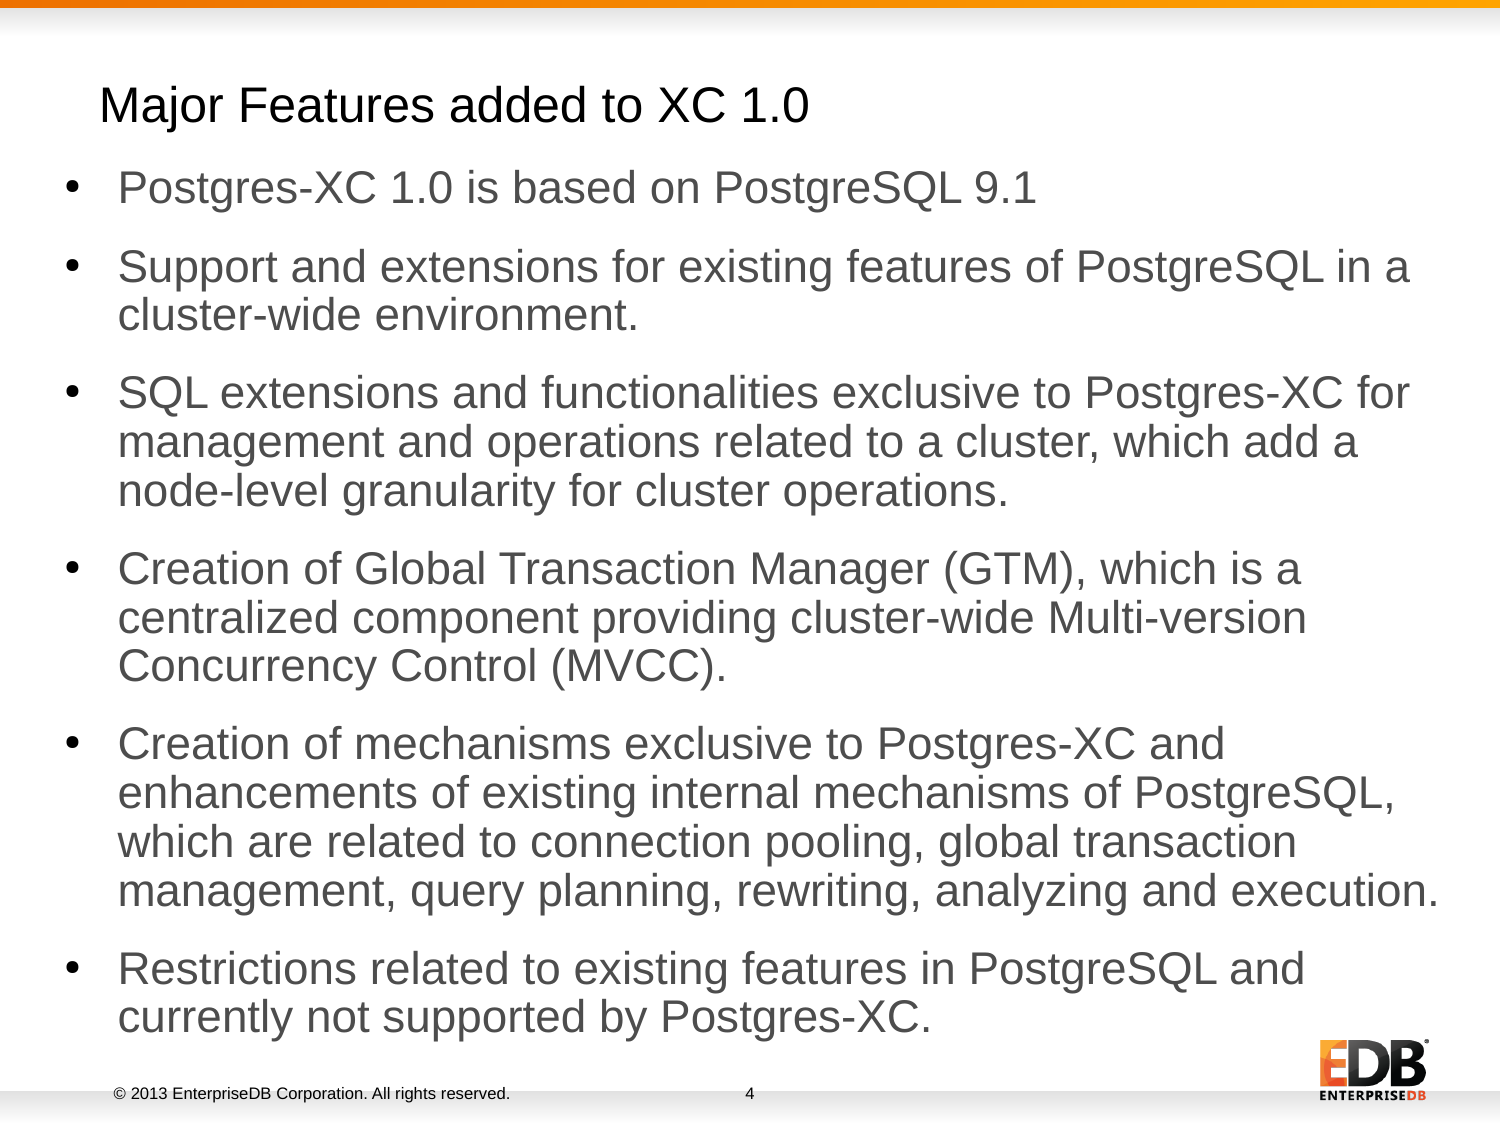

# Major Features added to XC 1.0
Postgres-XC 1.0 is based on PostgreSQL 9.1
Support and extensions for existing features of PostgreSQL in a cluster-wide environment.
SQL extensions and functionalities exclusive to Postgres-XC for management and operations related to a cluster, which add a node-level granularity for cluster operations.
Creation of Global Transaction Manager (GTM), which is a centralized component providing cluster-wide Multi-version Concurrency Control (MVCC).
Creation of mechanisms exclusive to Postgres-XC and enhancements of existing internal mechanisms of PostgreSQL, which are related to connection pooling, global transaction management, query planning, rewriting, analyzing and execution.
Restrictions related to existing features in PostgreSQL and currently not supported by Postgres-XC.